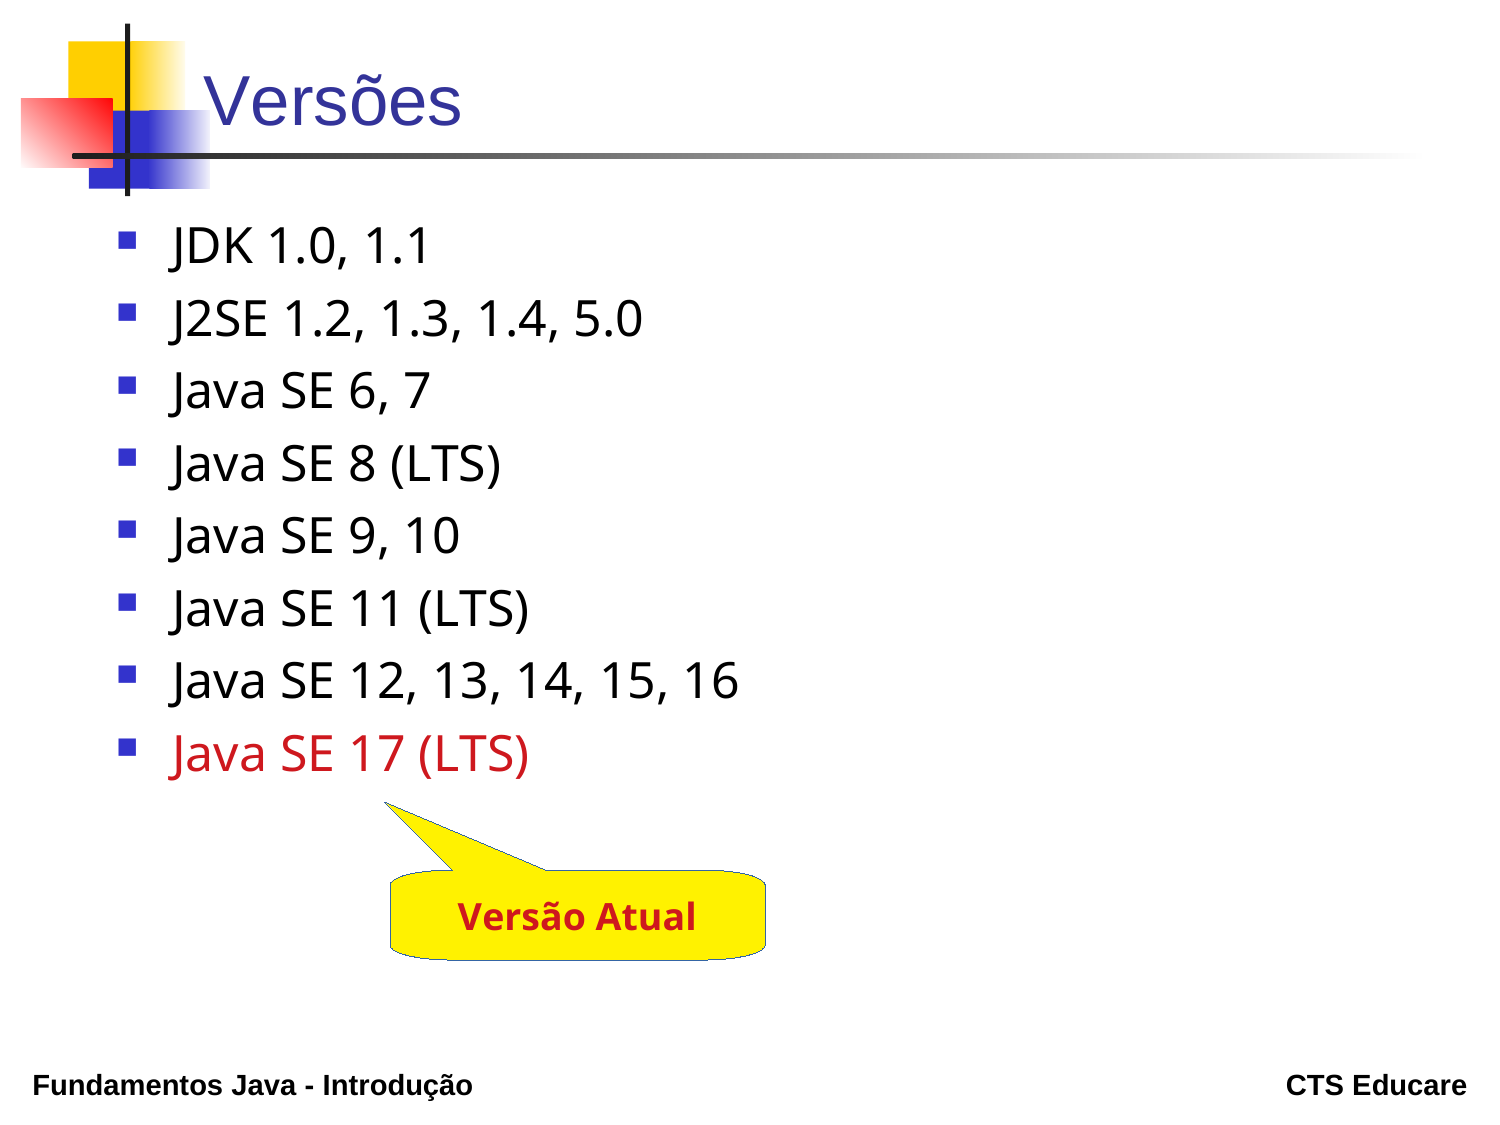

# Versões
JDK 1.0, 1.1
J2SE 1.2, 1.3, 1.4, 5.0
Java SE 6, 7
Java SE 8 (LTS)
Java SE 9, 10
Java SE 11 (LTS)
Java SE 12, 13, 14, 15, 16
Java SE 17 (LTS)
Versão Atual